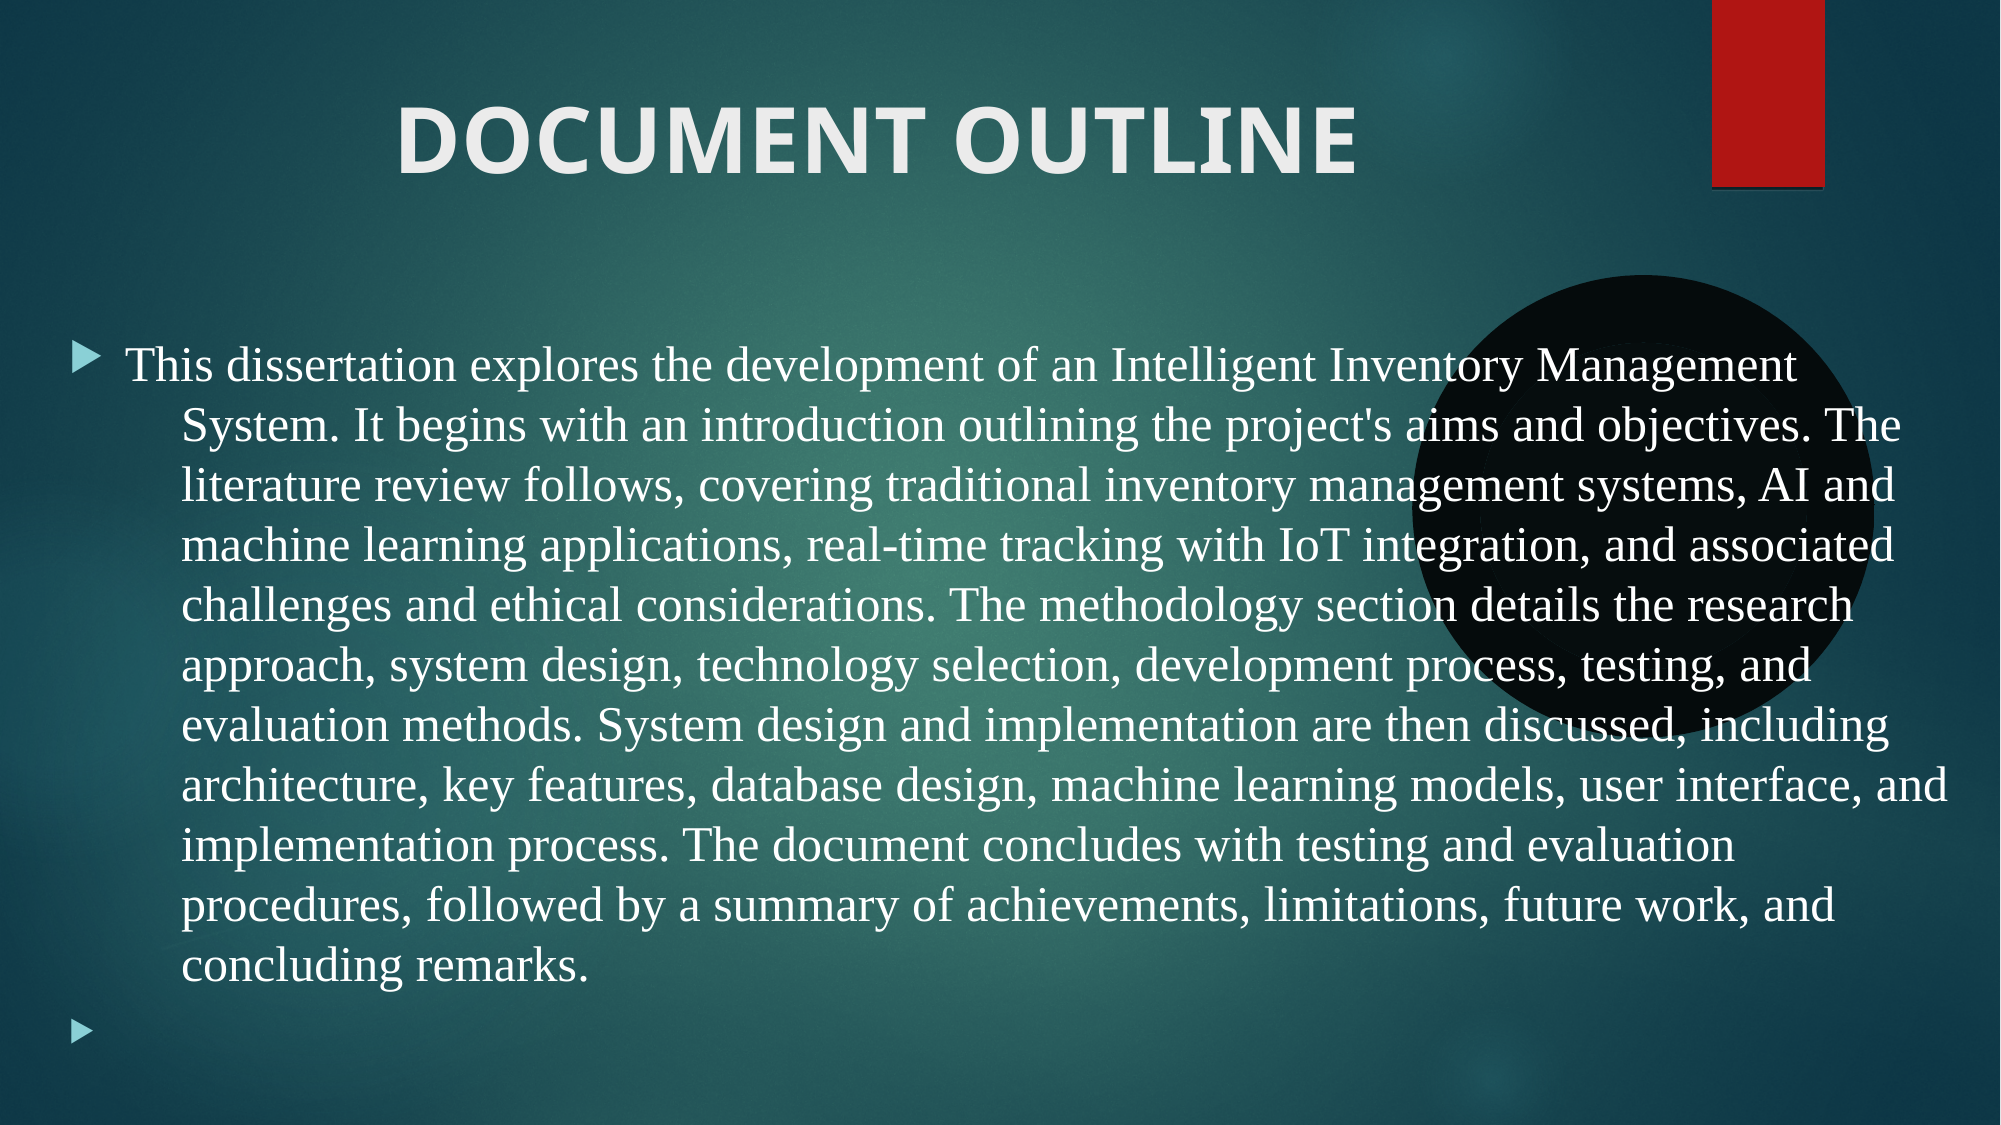

# DOCUMENT OUTLINE
This dissertation explores the development of an Intelligent Inventory Management System. It begins with an introduction outlining the project's aims and objectives. The literature review follows, covering traditional inventory management systems, AI and machine learning applications, real-time tracking with IoT integration, and associated challenges and ethical considerations. The methodology section details the research approach, system design, technology selection, development process, testing, and evaluation methods. System design and implementation are then discussed, including architecture, key features, database design, machine learning models, user interface, and implementation process. The document concludes with testing and evaluation procedures, followed by a summary of achievements, limitations, future work, and concluding remarks.